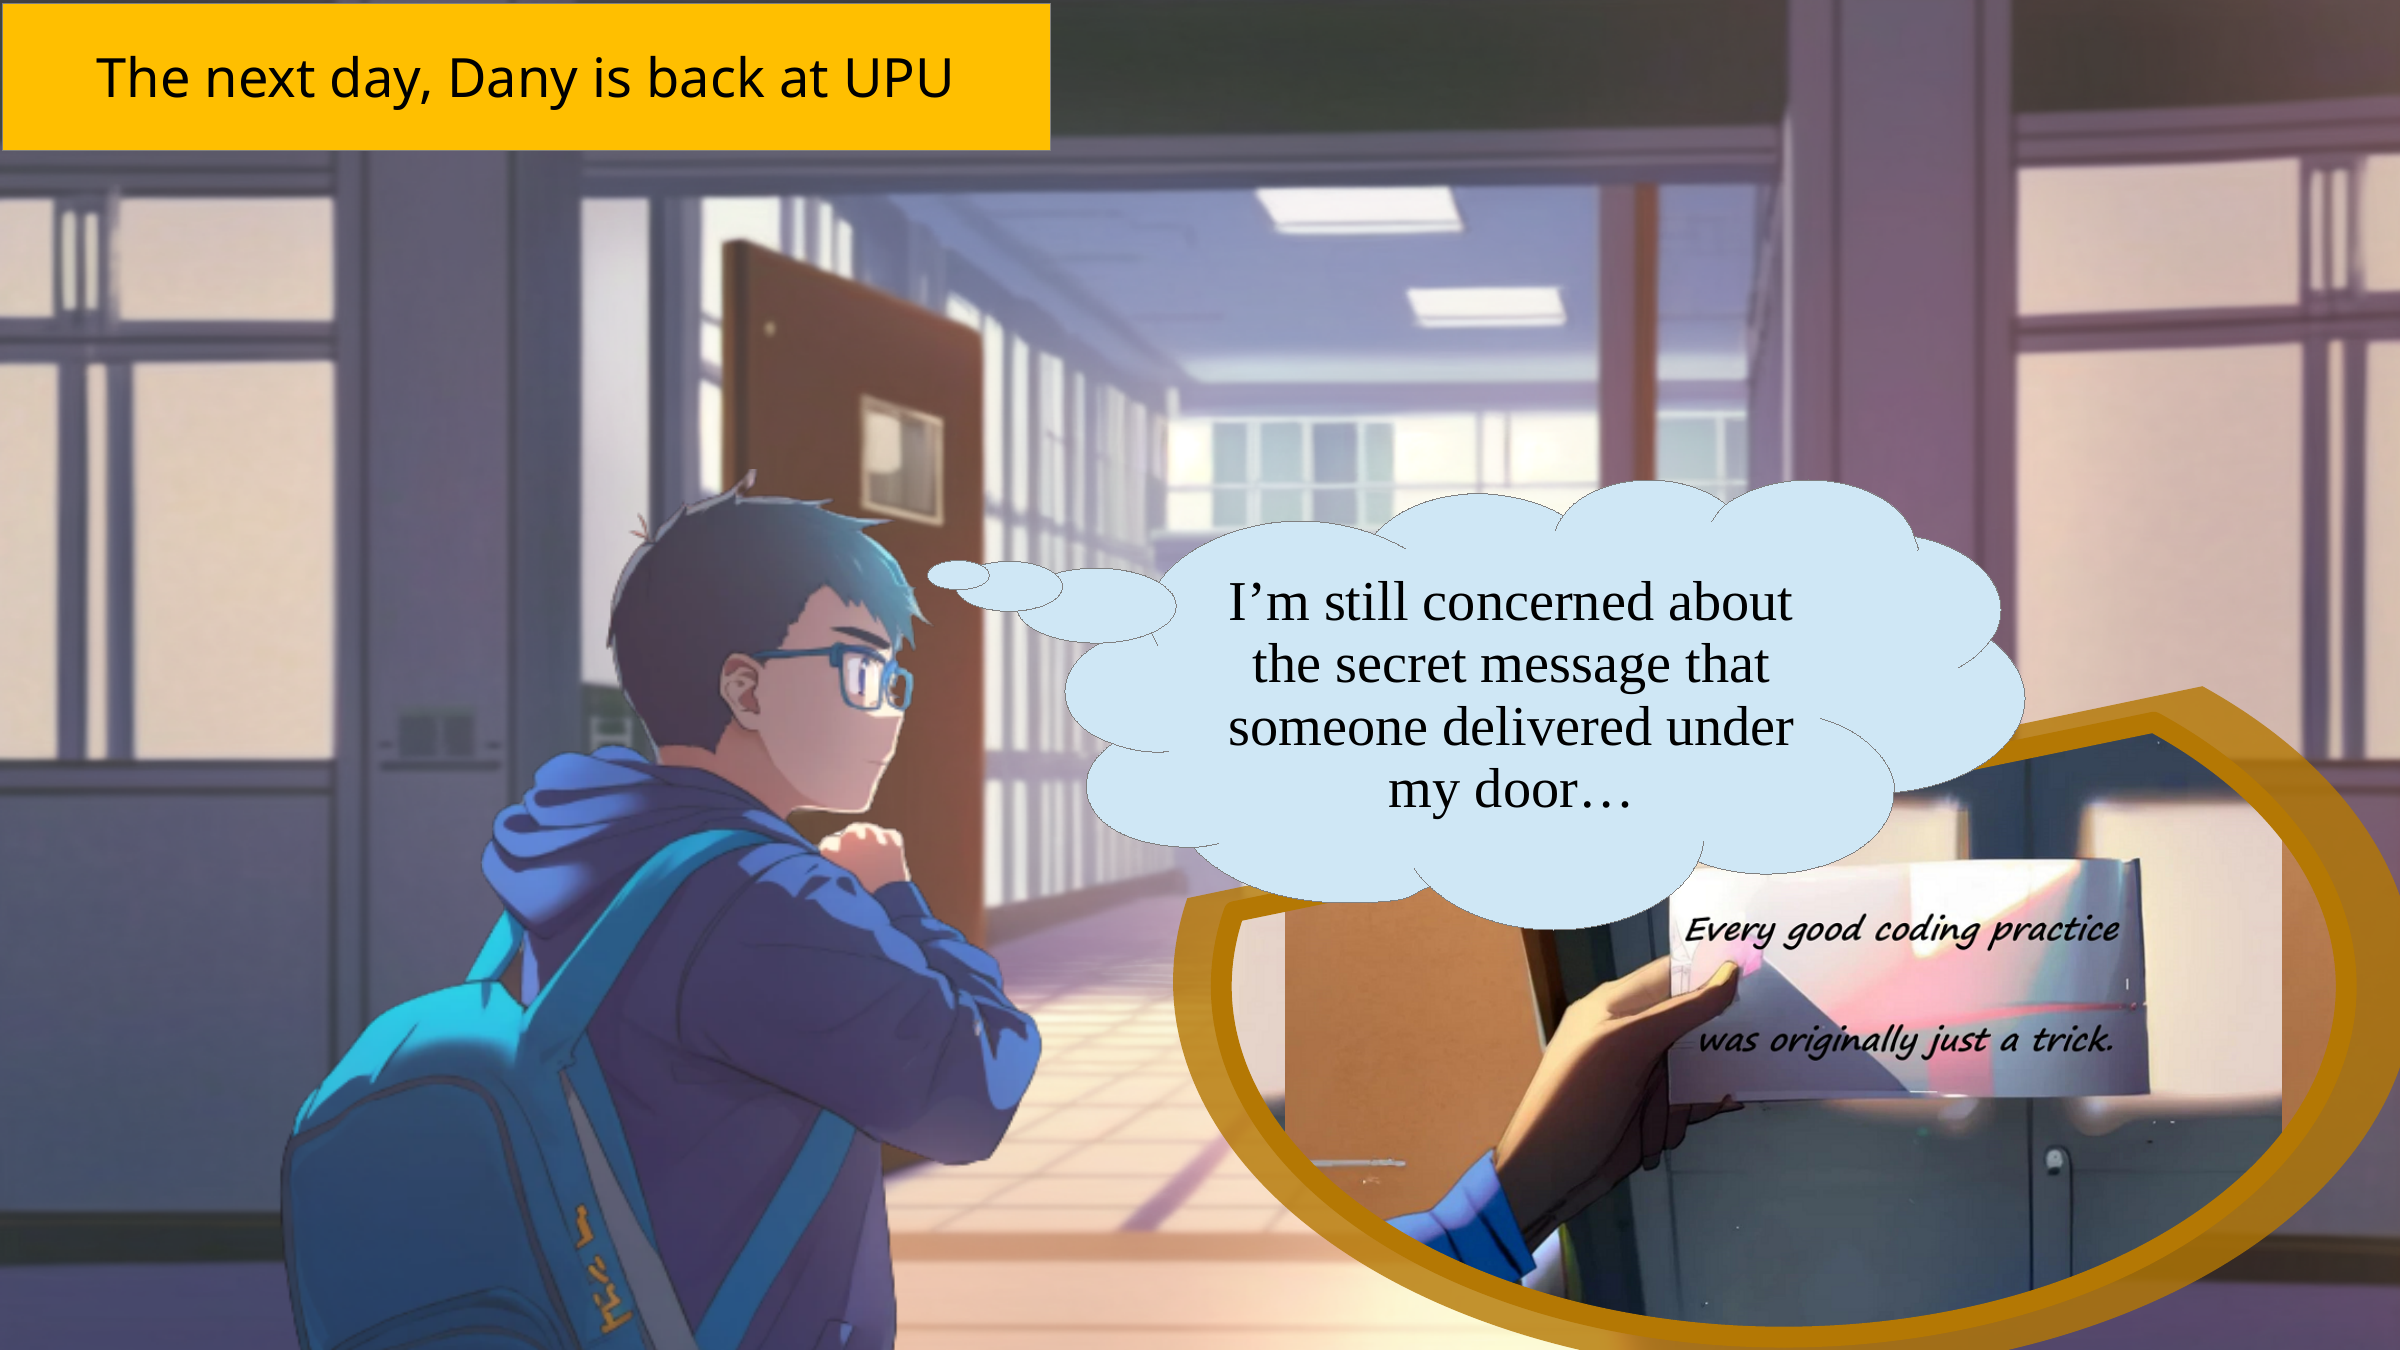

The next day, Dany is back at UPU
I’m still concerned about the secret message that someone delivered under my door…